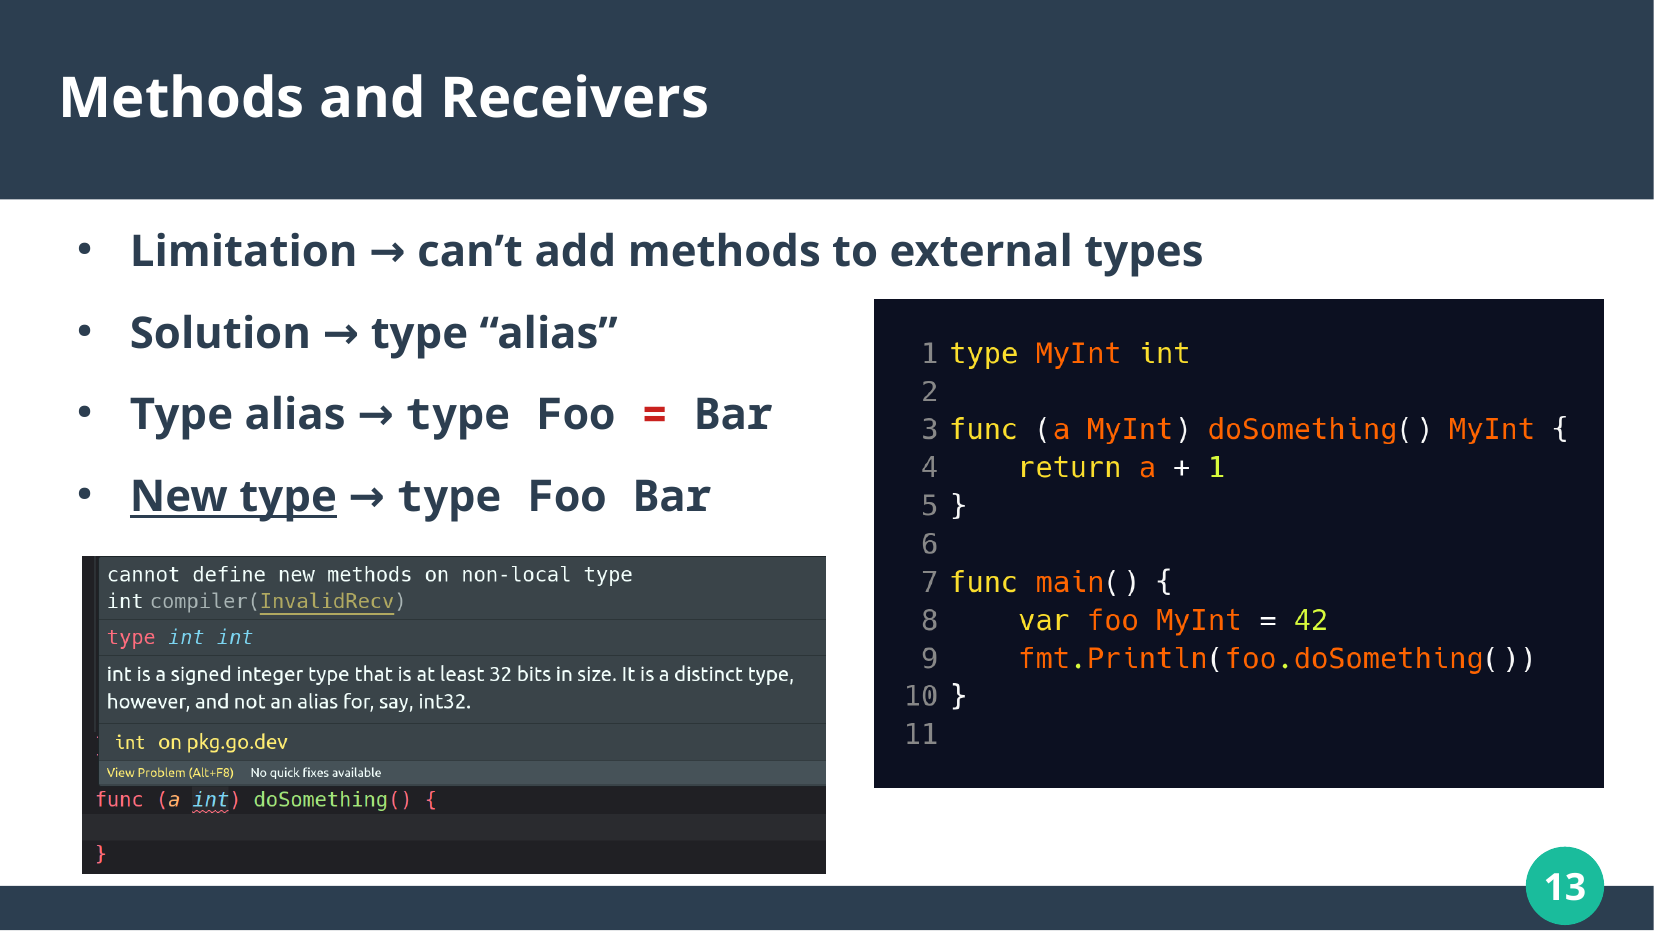

# Methods and Receivers
Limitation → can’t add methods to external types
Solution → type “alias”
Type alias → type Foo = Bar
New type → type Foo Bar